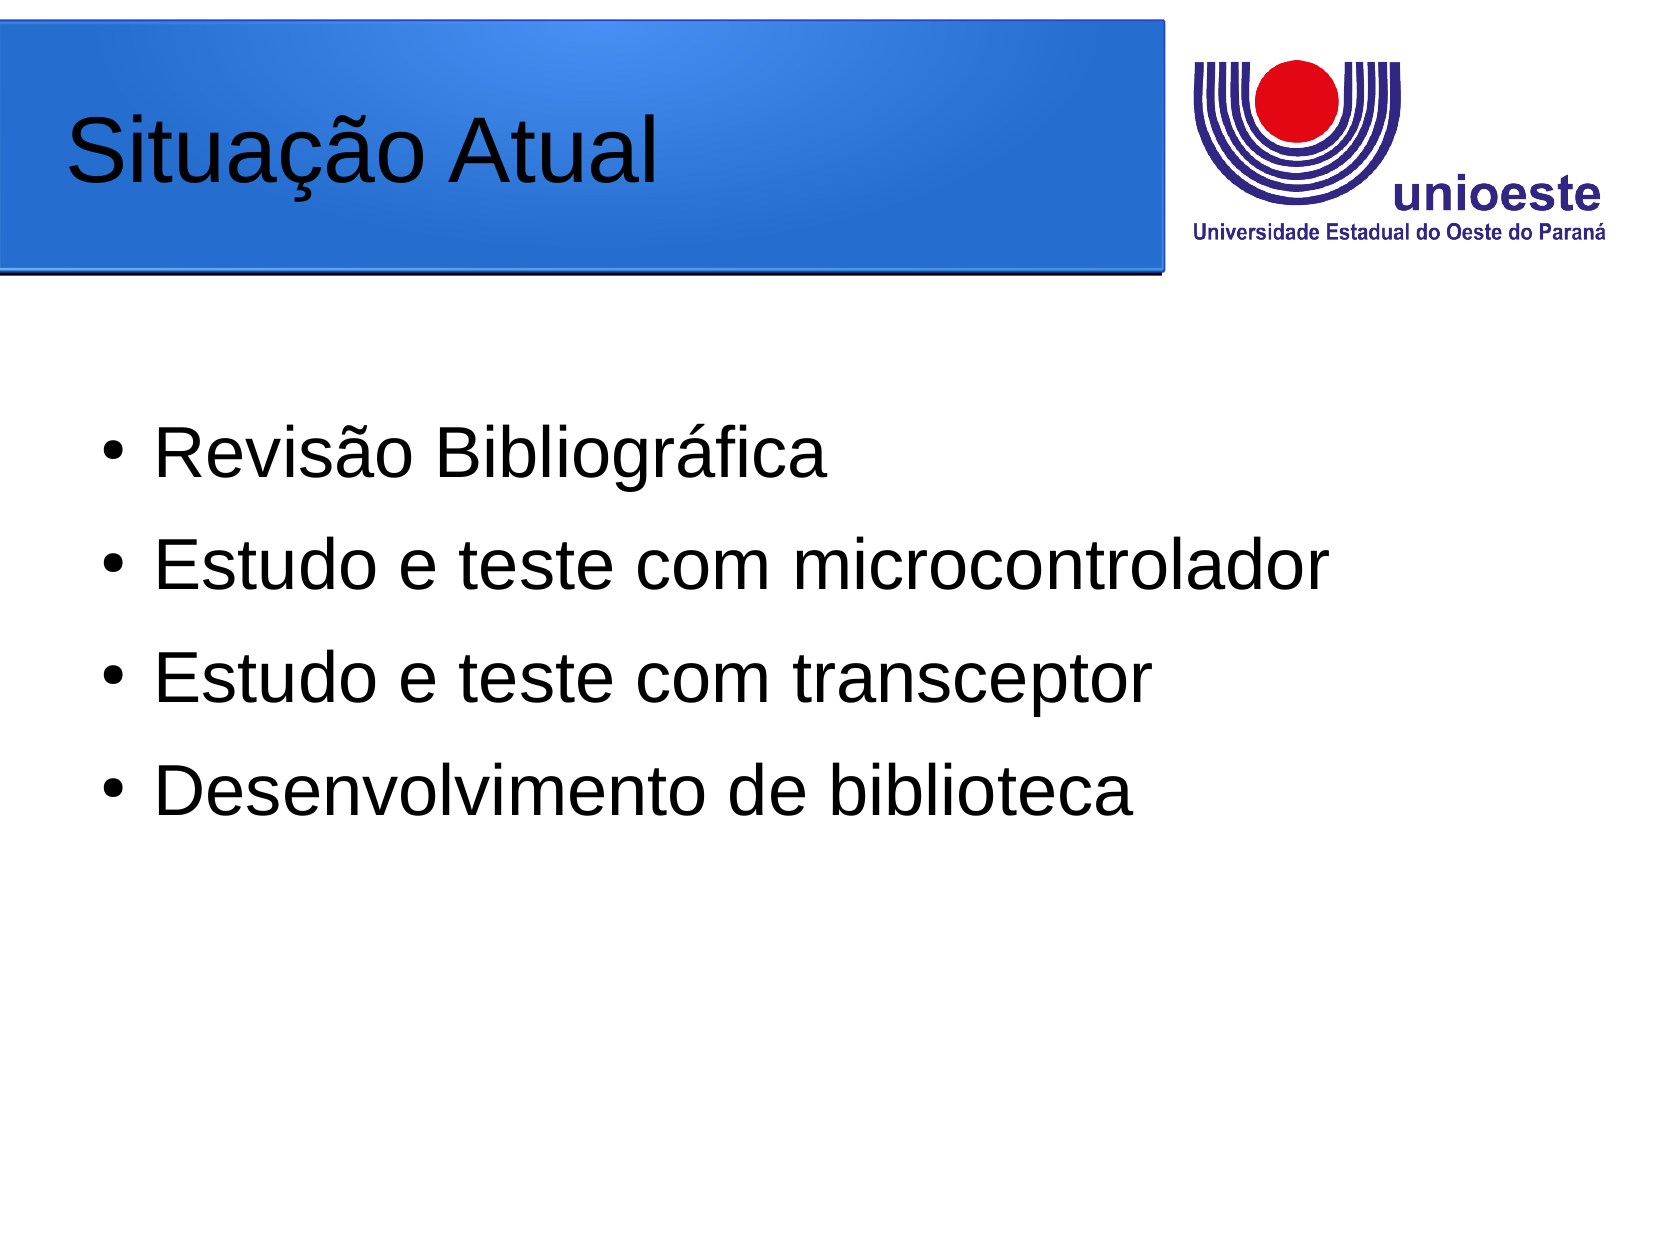

# Situação Atual
Revisão Bibliográfica
Estudo e teste com microcontrolador
Estudo e teste com transceptor
Desenvolvimento de biblioteca